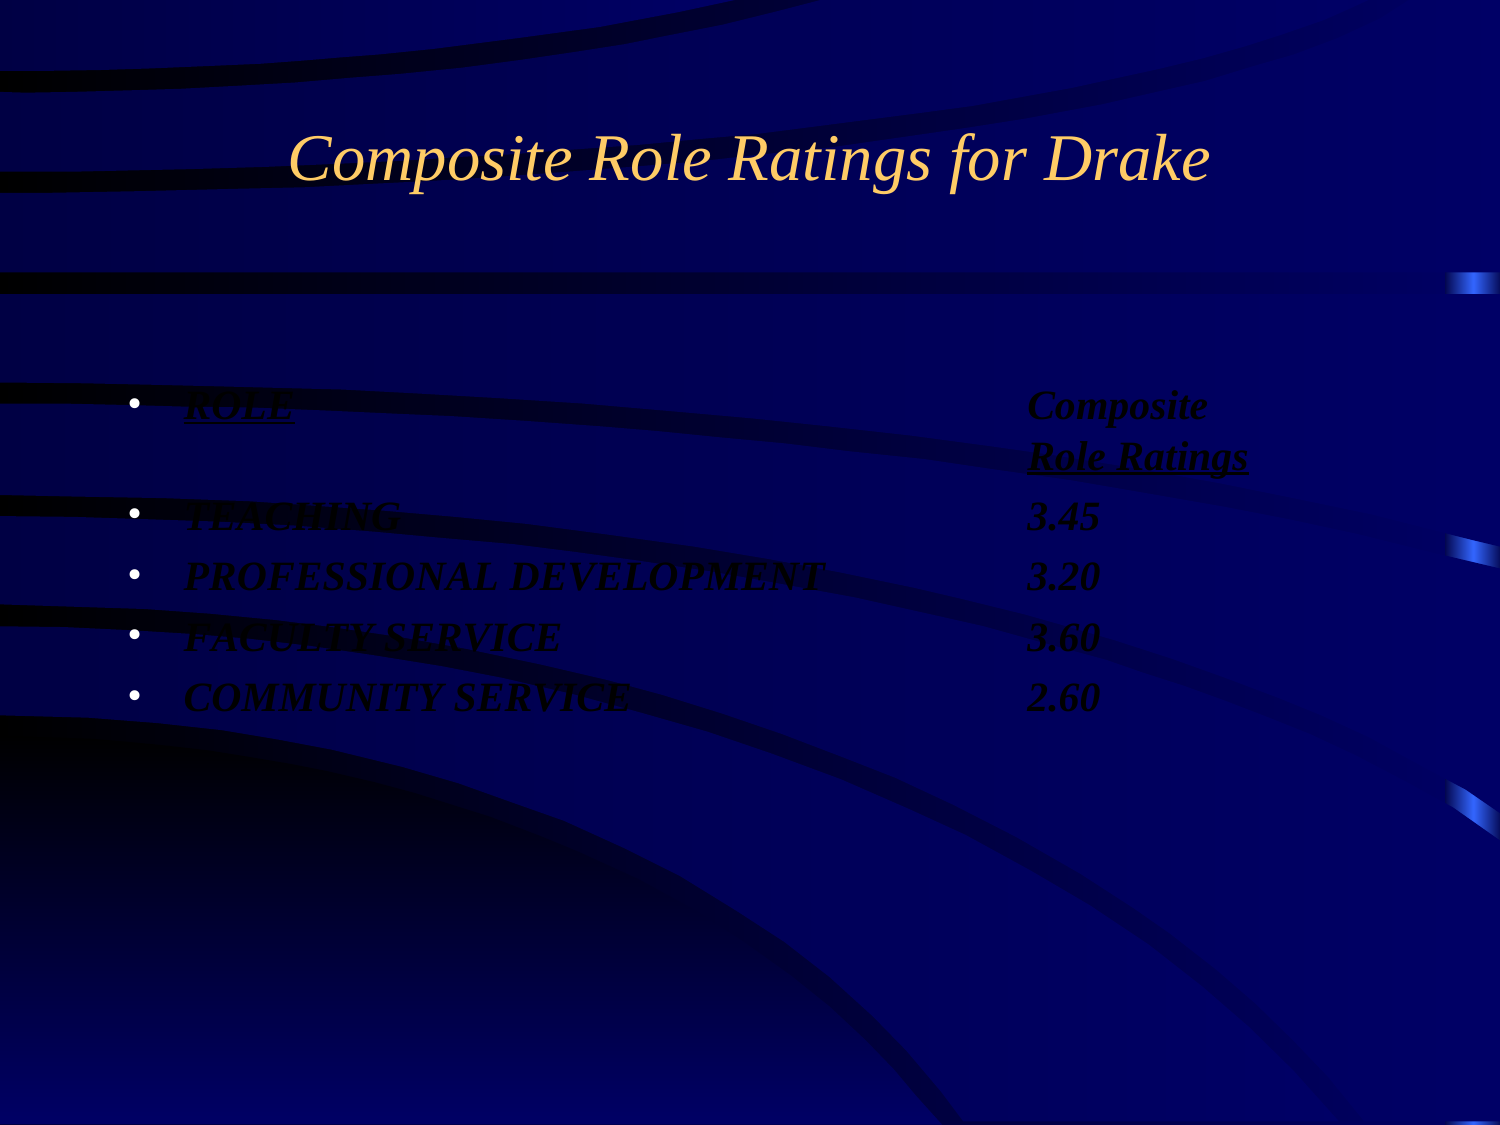

# Composite Role Ratings for Drake
ROLE					Composite							Role Ratings
TEACHING	 				3.45
PROFESSIONAL DEVELOPMENT		3.20
FACULTY SERVICE				3.60
COMMUNITY SERVICE		 	2.60